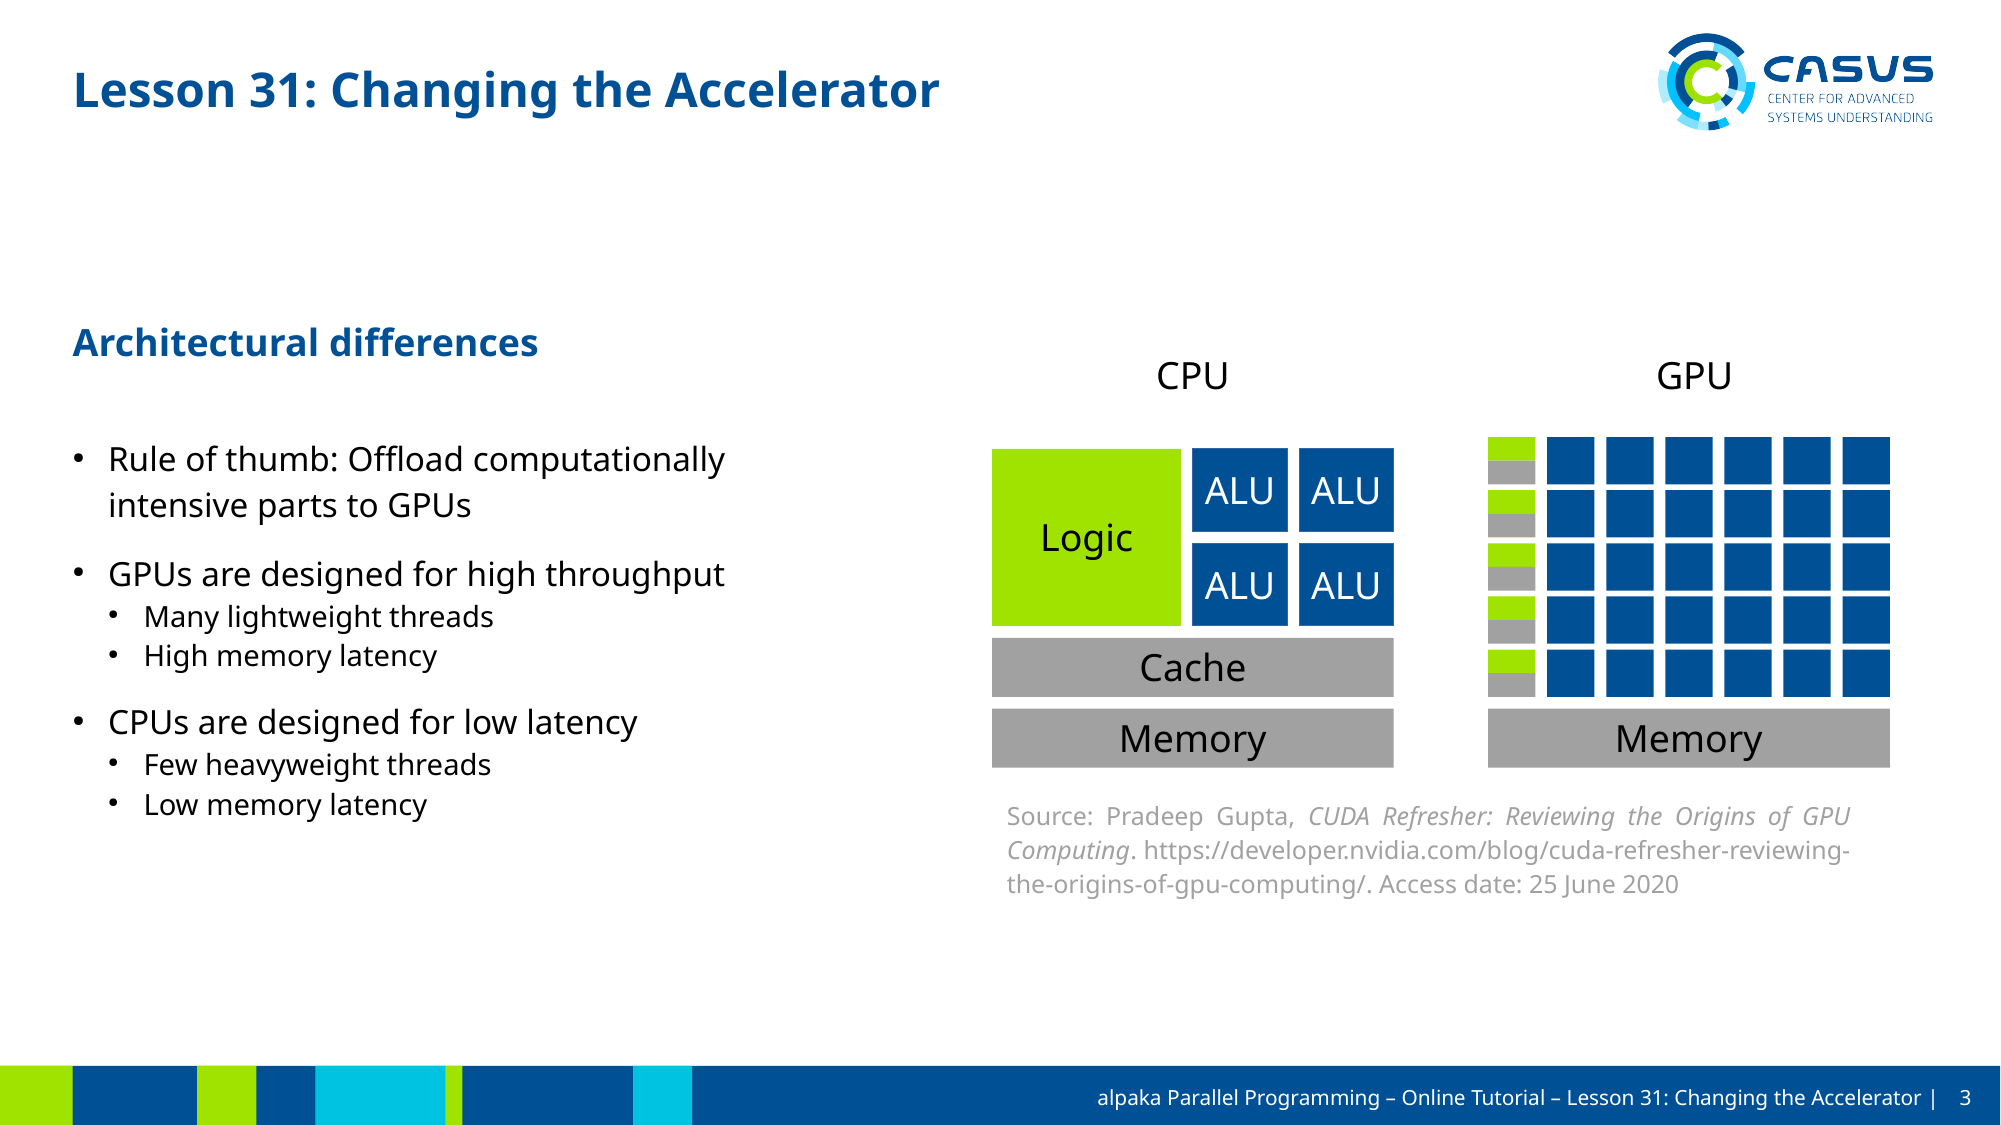

# Lesson 31: Changing the Accelerator
Architectural differences
Rule of thumb: Offload computationally intensive parts to GPUs
GPUs are designed for high throughput
Many lightweight threads
High memory latency
CPUs are designed for low latency
Few heavyweight threads
Low memory latency
CPU
GPU
Logic
ALU
ALU
ALU
ALU
Cache
Memory
Memory
Source: Pradeep Gupta, CUDA Refresher: Reviewing the Origins of GPU Computing. https://developer.nvidia.com/blog/cuda-refresher-reviewing-the-origins-of-gpu-computing/. Access date: 25 June 2020
alpaka Parallel Programming – Online Tutorial – Lesson 31: Changing the Accelerator
3